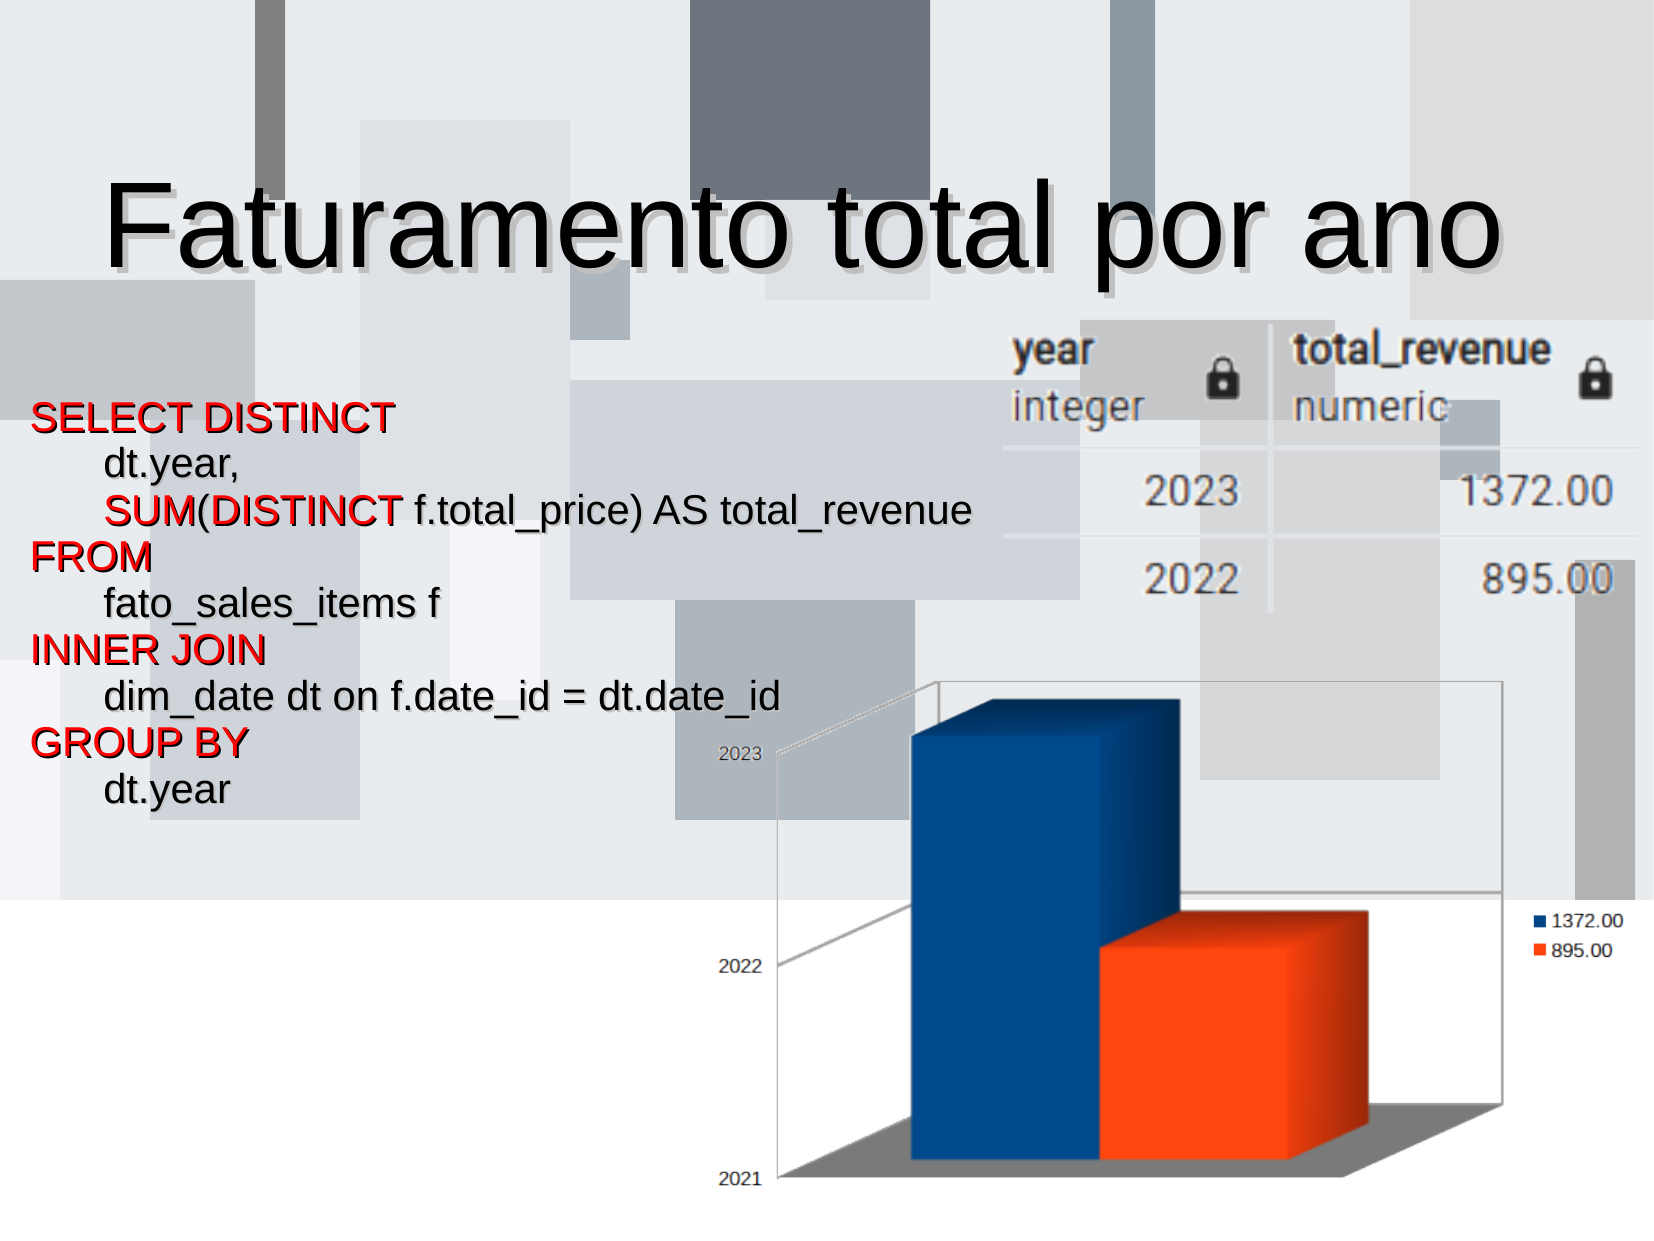

# Faturamento total por ano
SELECT DISTINCT
	dt.year,
	SUM(DISTINCT f.total_price) AS total_revenue
FROM
	fato_sales_items f
INNER JOIN
	dim_date dt on f.date_id = dt.date_id
GROUP BY
	dt.year